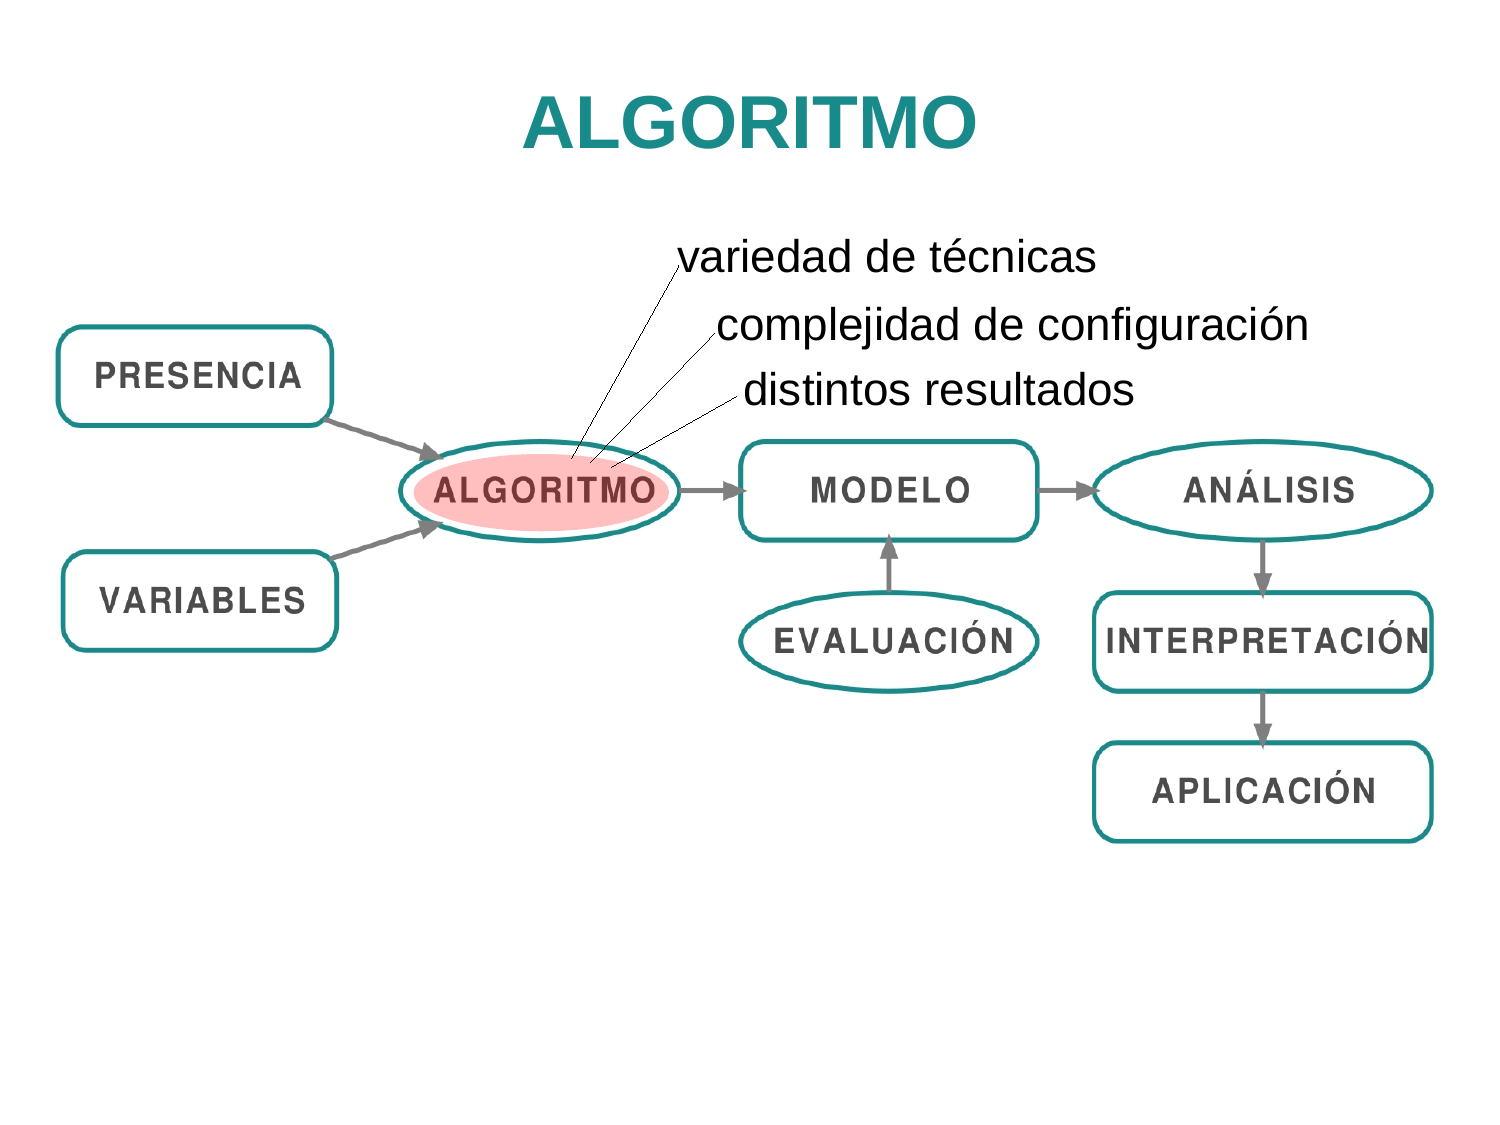

# ALGORITMO
variedad de técnicas
complejidad de configuración
distintos resultados